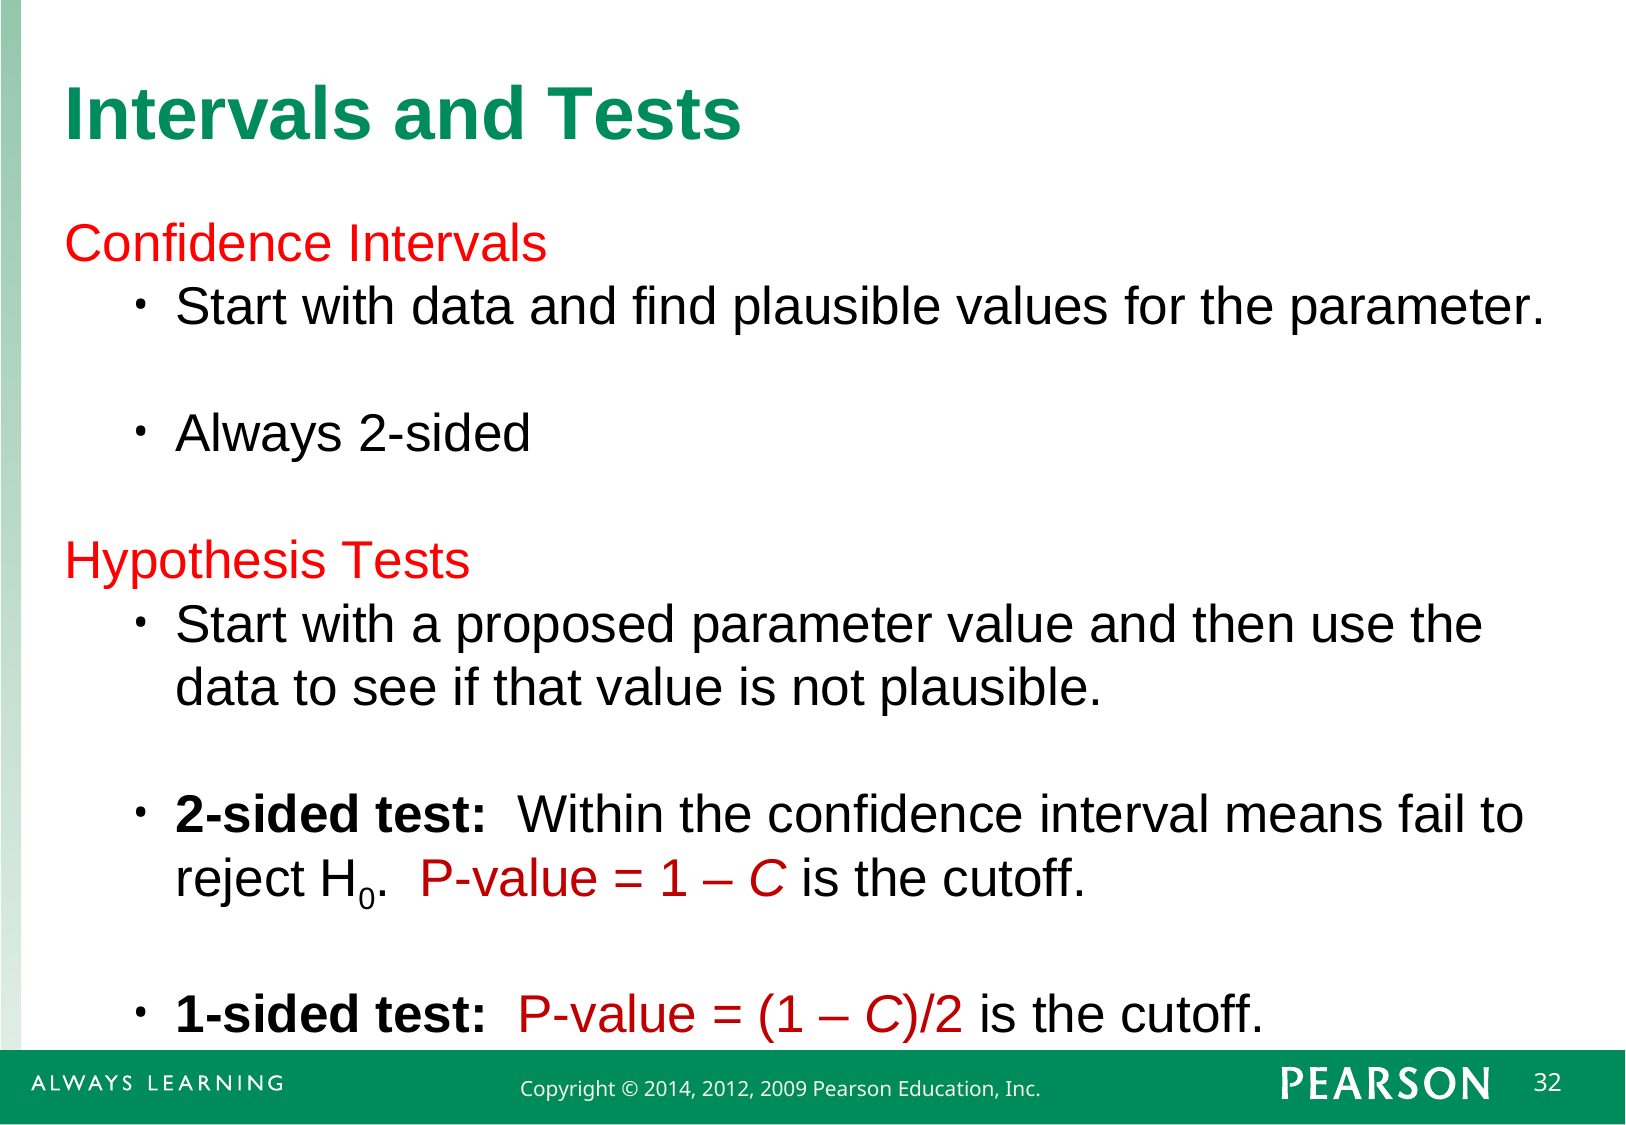

# Intervals and Tests
Confidence Intervals
Start with data and find plausible values for the parameter.
Always 2-sided
Hypothesis Tests
Start with a proposed parameter value and then use the data to see if that value is not plausible.
2-sided test: Within the confidence interval means fail to reject H0. P-value = 1 – C is the cutoff.
1-sided test: P-value = (1 – C)/2 is the cutoff.